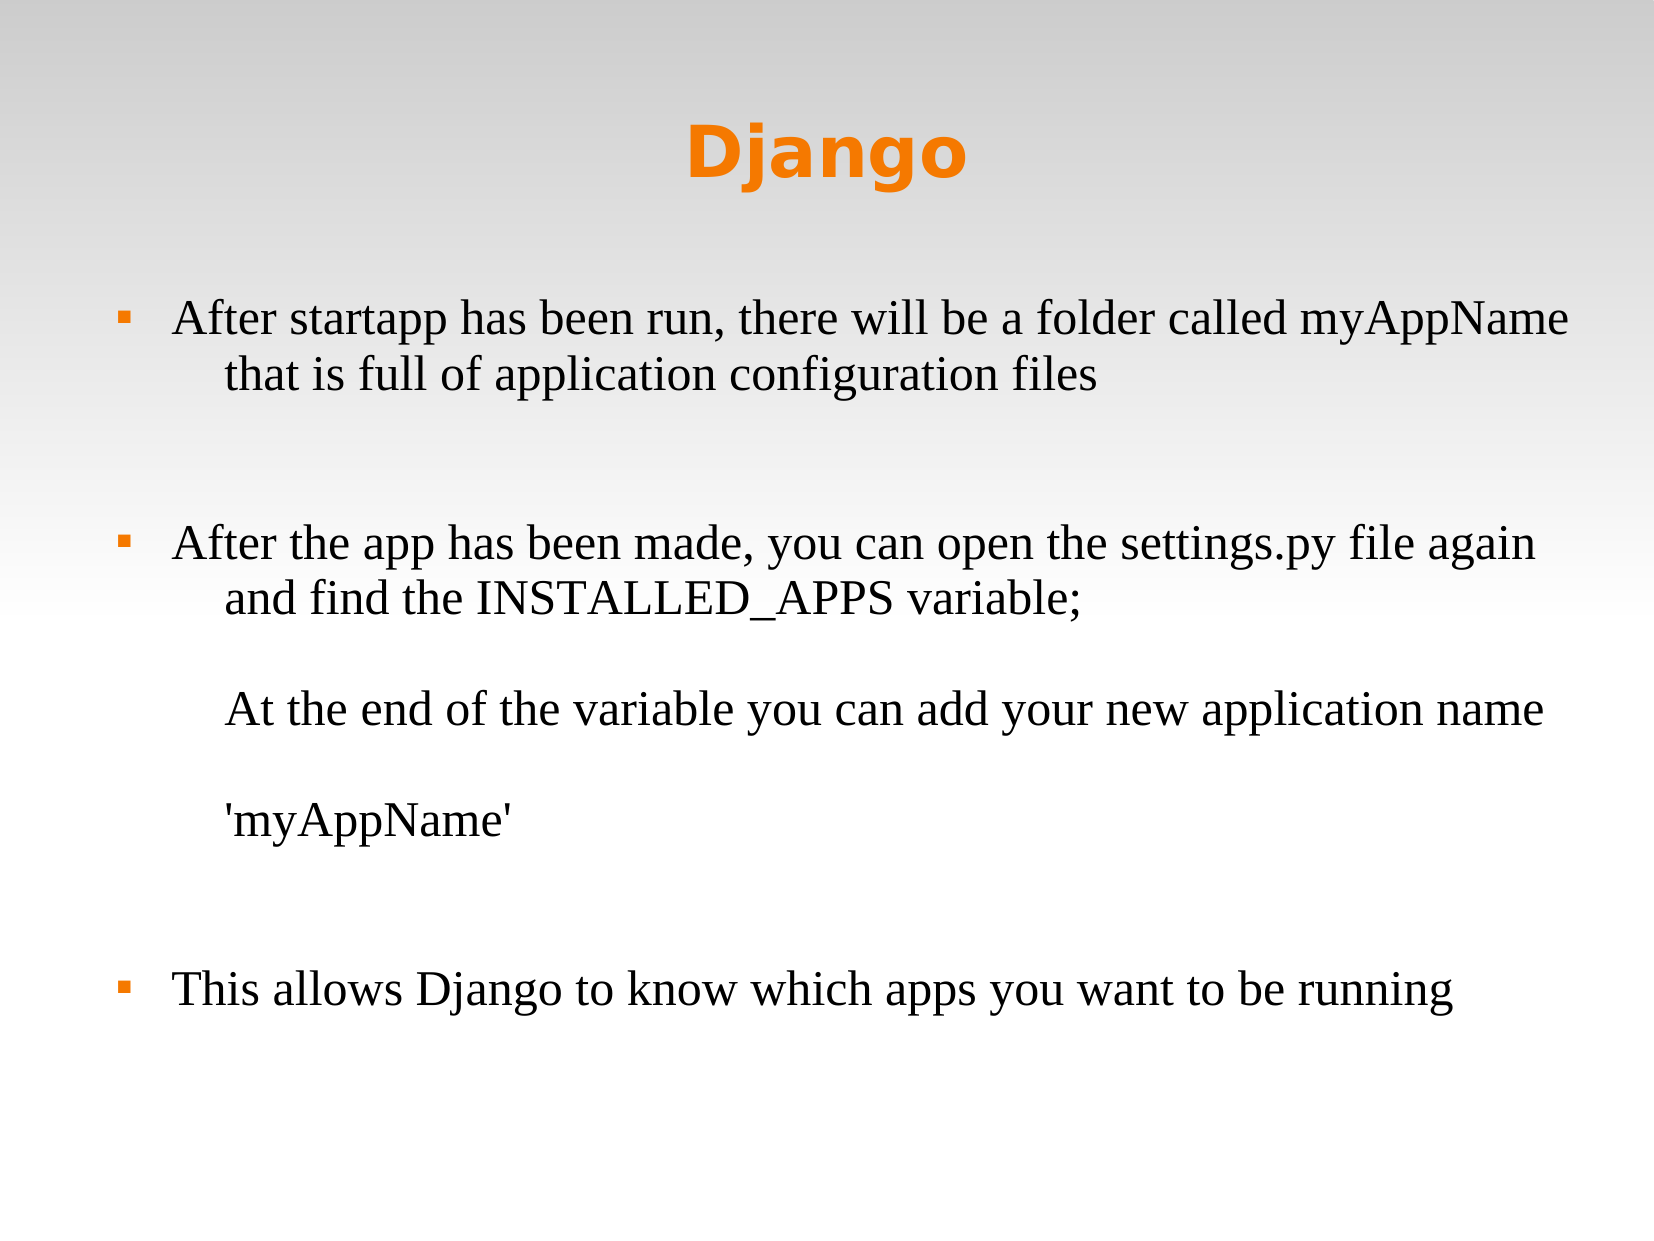

# Django
After startapp has been run, there will be a folder called myAppName that is full of application configuration files
After the app has been made, you can open the settings.py file again and find the INSTALLED_APPS variable;
At the end of the variable you can add your new application name
'myAppName'
This allows Django to know which apps you want to be running